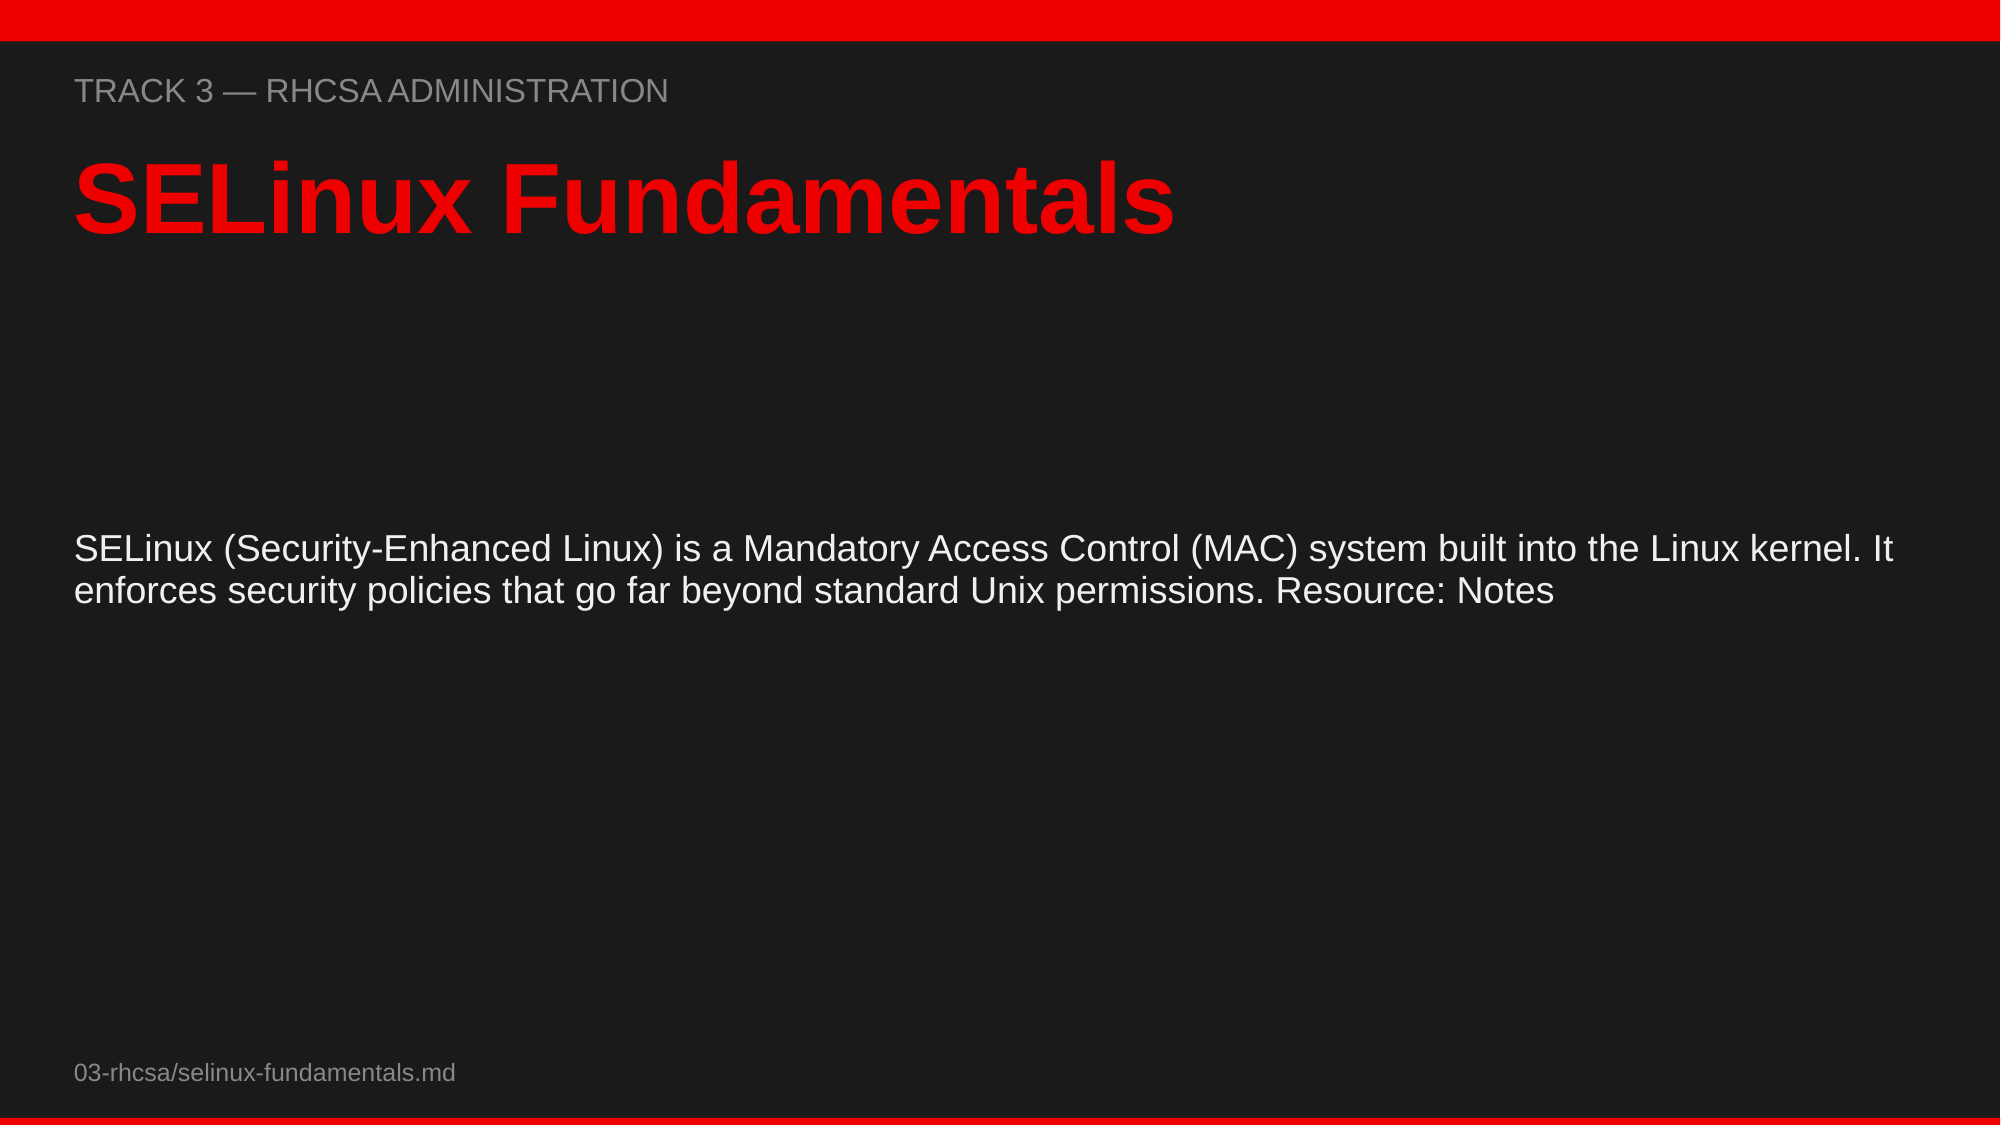

TRACK 3 — RHCSA ADMINISTRATION
SELinux Fundamentals
SELinux (Security-Enhanced Linux) is a Mandatory Access Control (MAC) system built into the Linux kernel. It enforces security policies that go far beyond standard Unix permissions. Resource: Notes
03-rhcsa/selinux-fundamentals.md